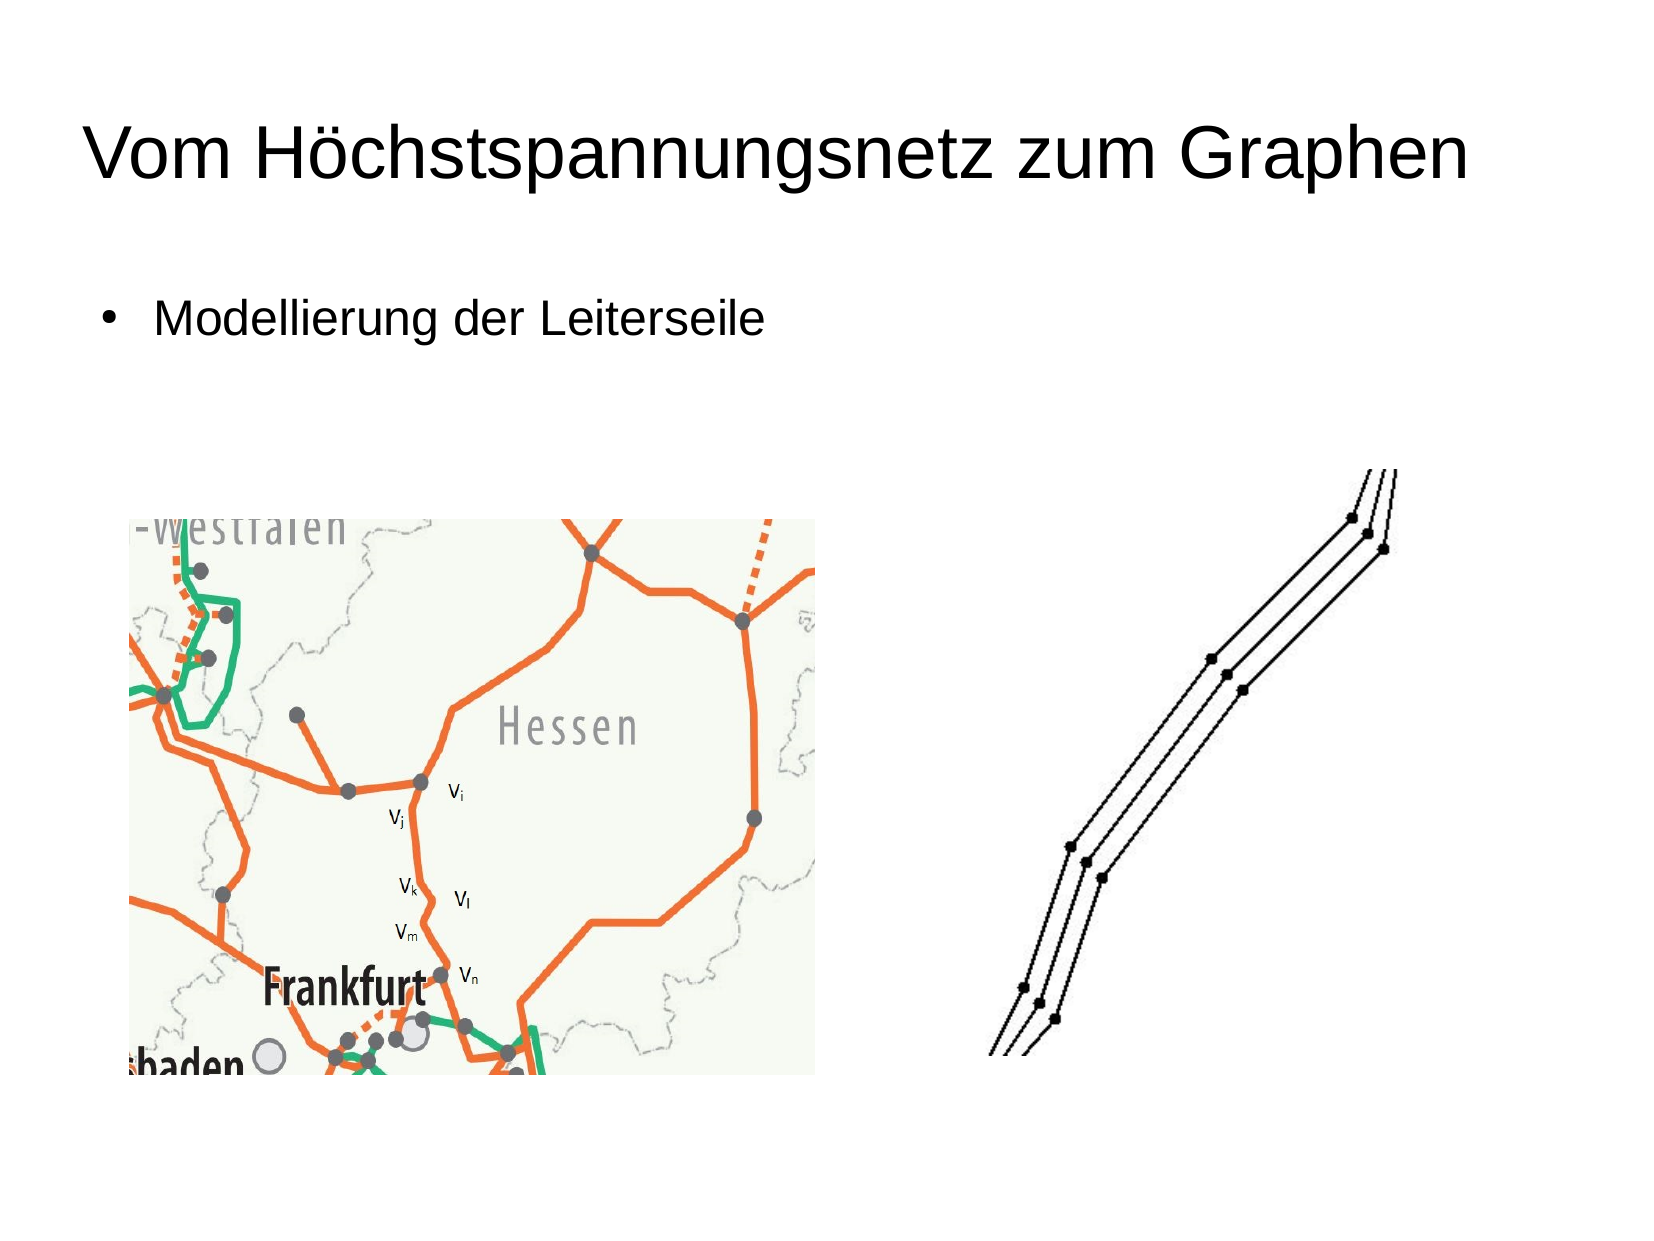

# Vom Höchstspannungsnetz zum Graphen
Modellierung der Leiterseile